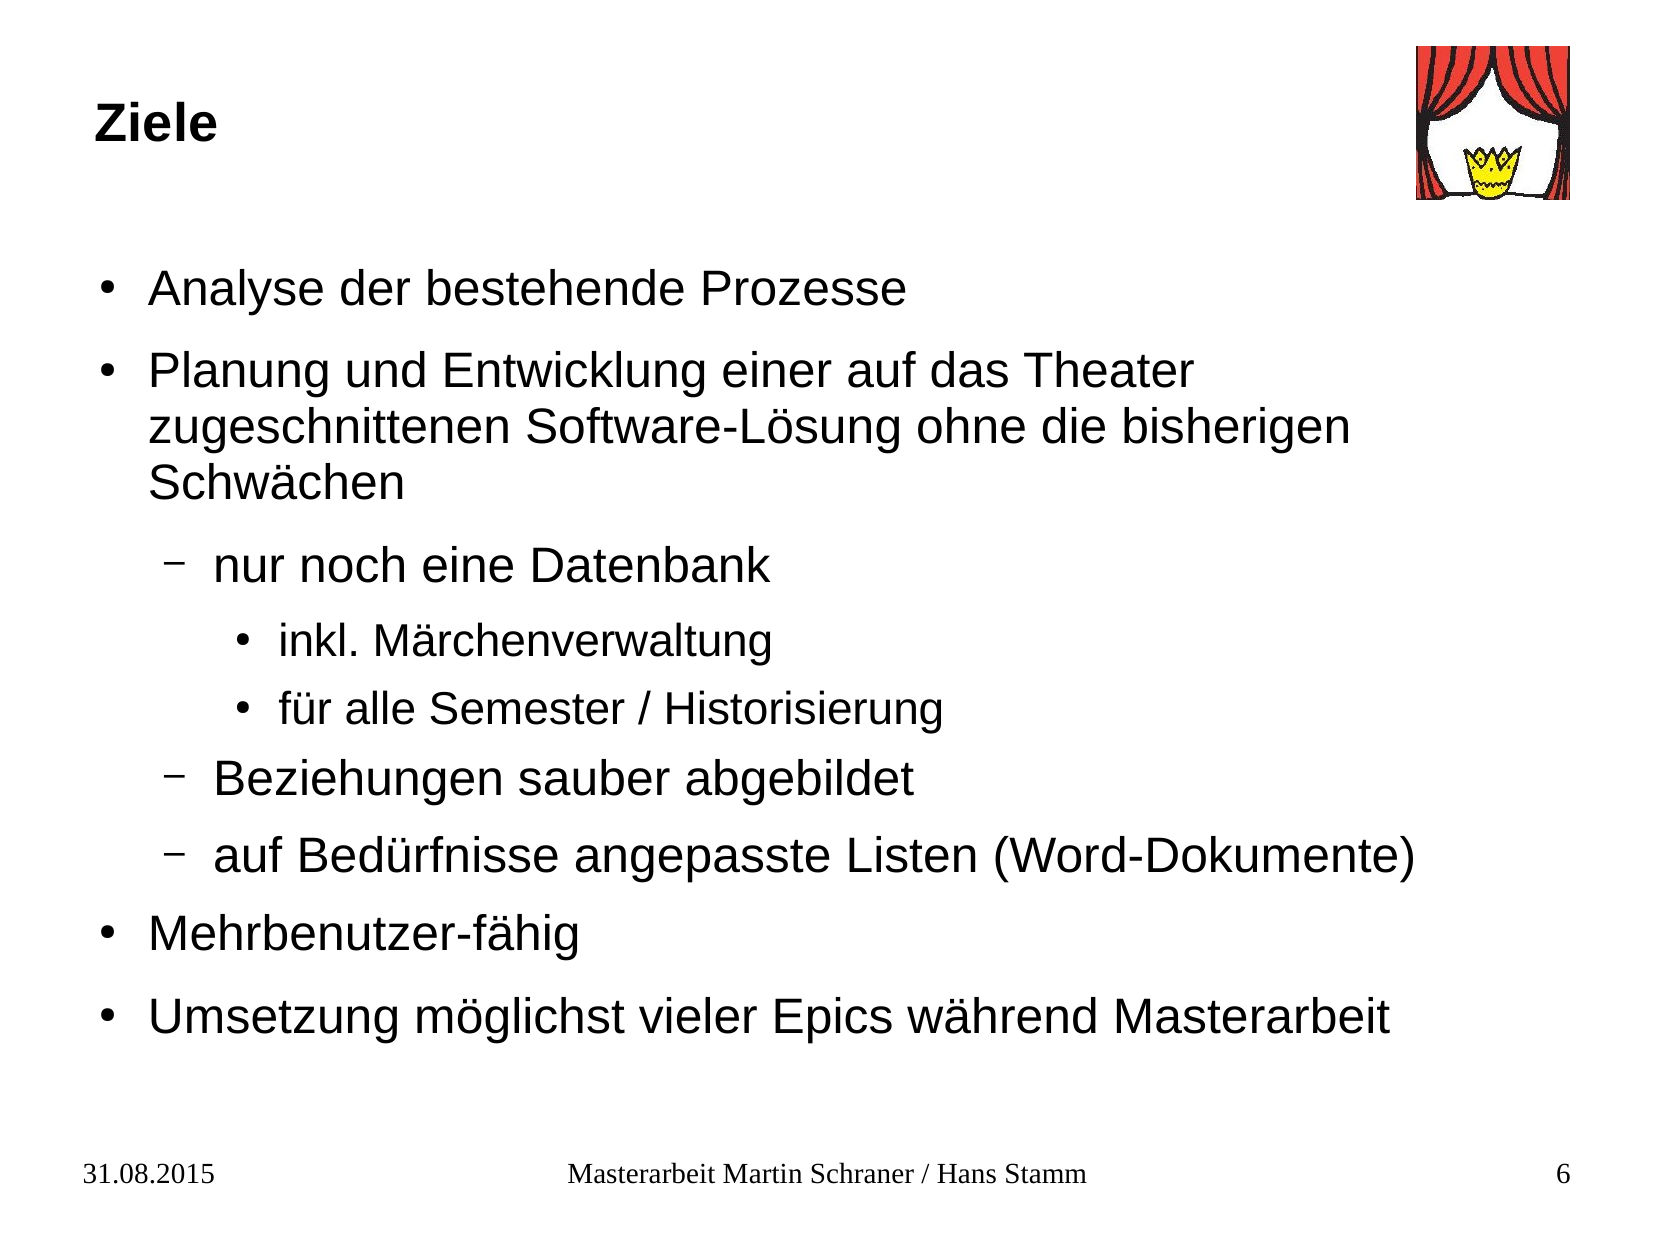

# Ziele
Analyse der bestehende Prozesse
Planung und Entwicklung einer auf das Theater zugeschnittenen Software-Lösung ohne die bisherigen Schwächen
nur noch eine Datenbank
inkl. Märchenverwaltung
für alle Semester / Historisierung
Beziehungen sauber abgebildet
auf Bedürfnisse angepasste Listen (Word-Dokumente)
Mehrbenutzer-fähig
Umsetzung möglichst vieler Epics während Masterarbeit
31.08.2015
6